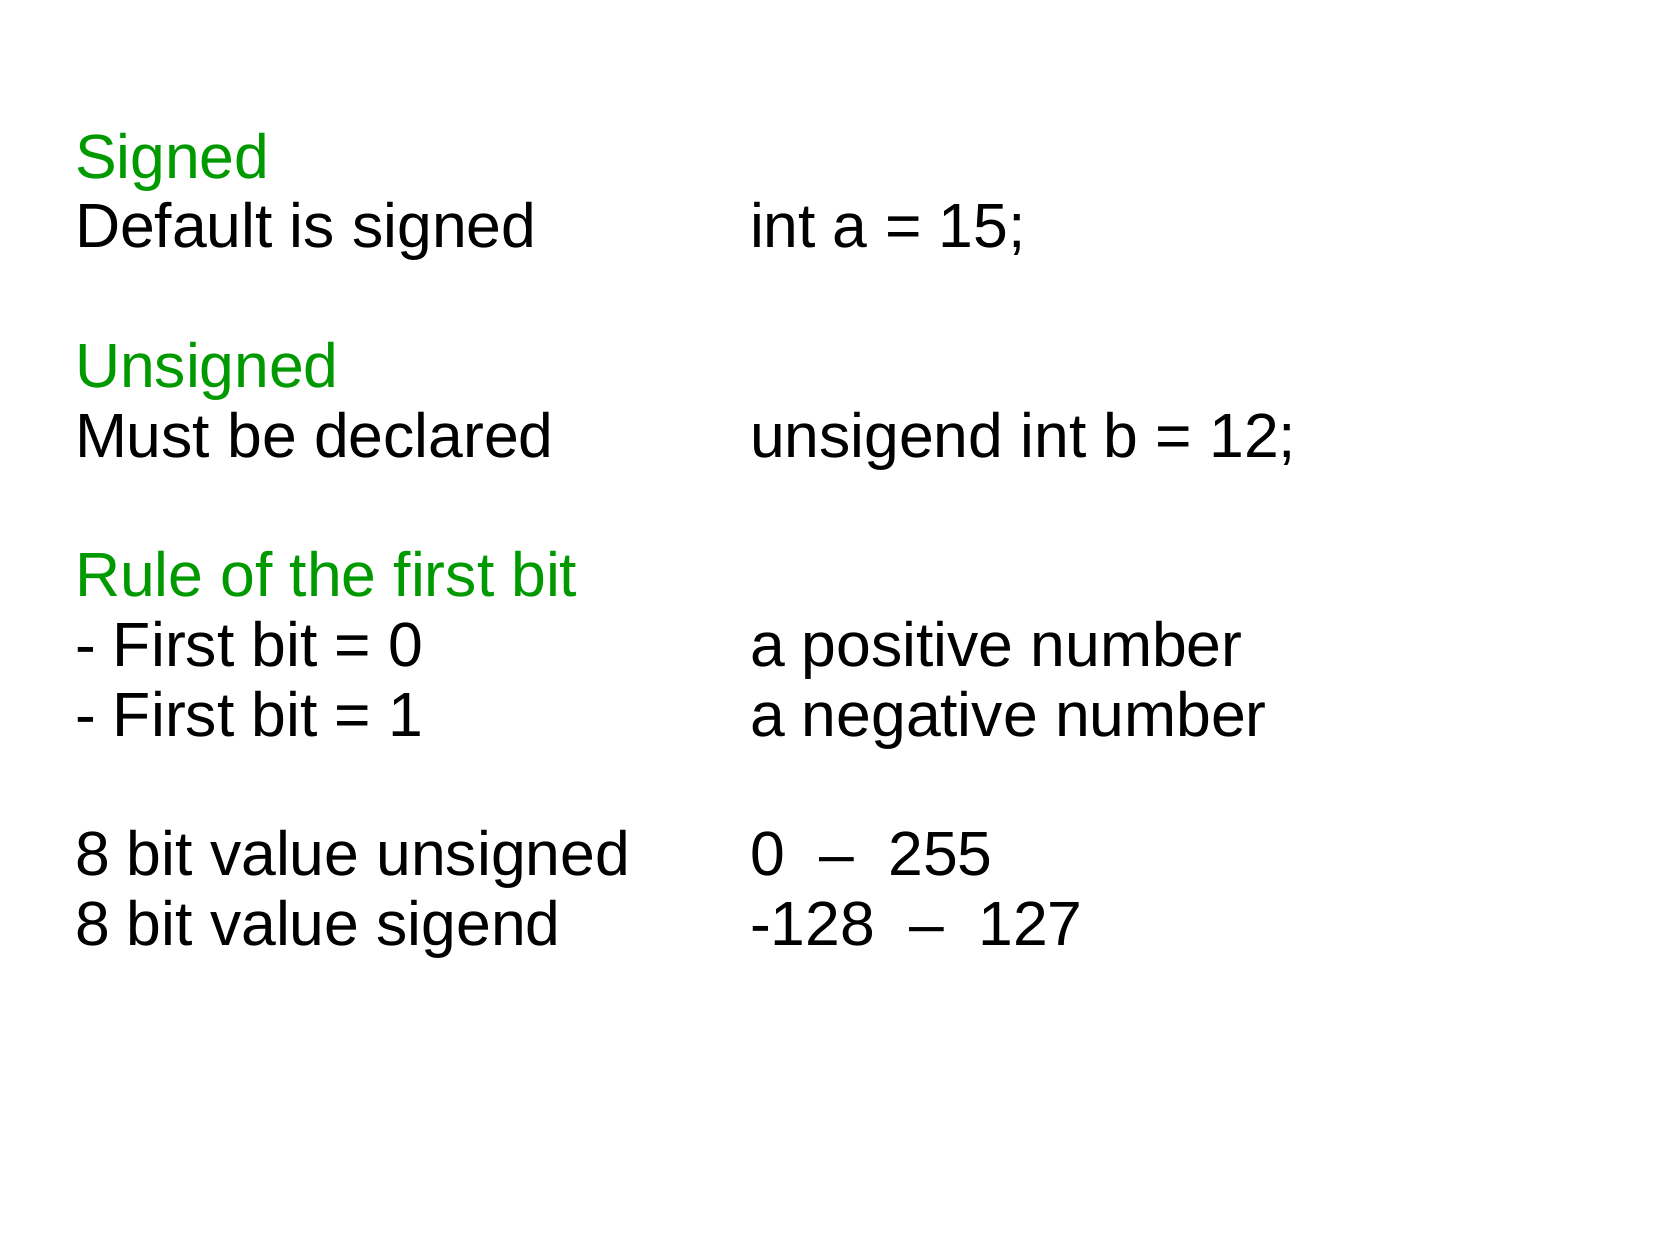

Signed
Default is signed 			int a = 15;
Unsigned
Must be declared			unsigend int b = 12;
Rule of the first bit
- First bit = 0 					a positive number
- First bit = 1					a negative number
8 bit value unsigned		0 – 255
8 bit value sigend			-128 – 127